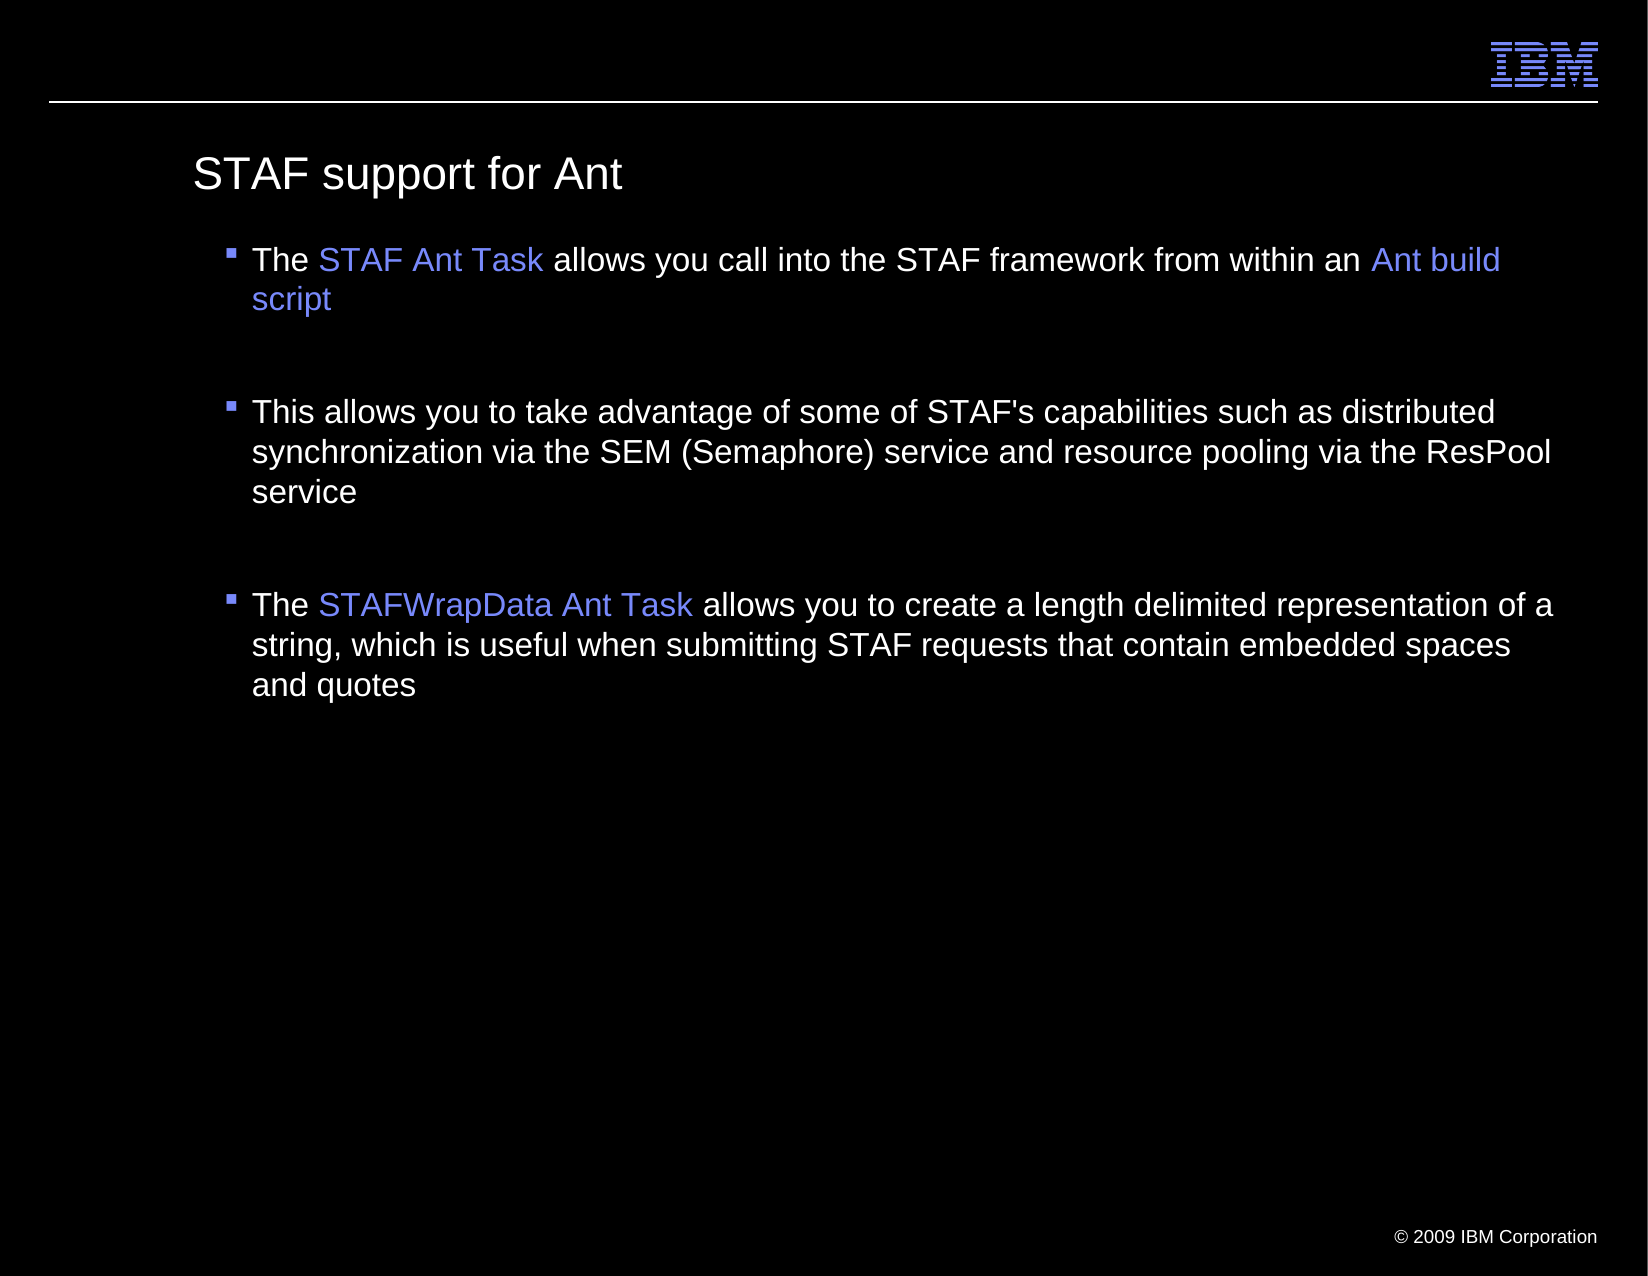

# STAF support for Ant
The STAF Ant Task allows you call into the STAF framework from within an Ant build script
This allows you to take advantage of some of STAF's capabilities such as distributed synchronization via the SEM (Semaphore) service and resource pooling via the ResPool service
The STAFWrapData Ant Task allows you to create a length delimited representation of a string, which is useful when submitting STAF requests that contain embedded spaces and quotes